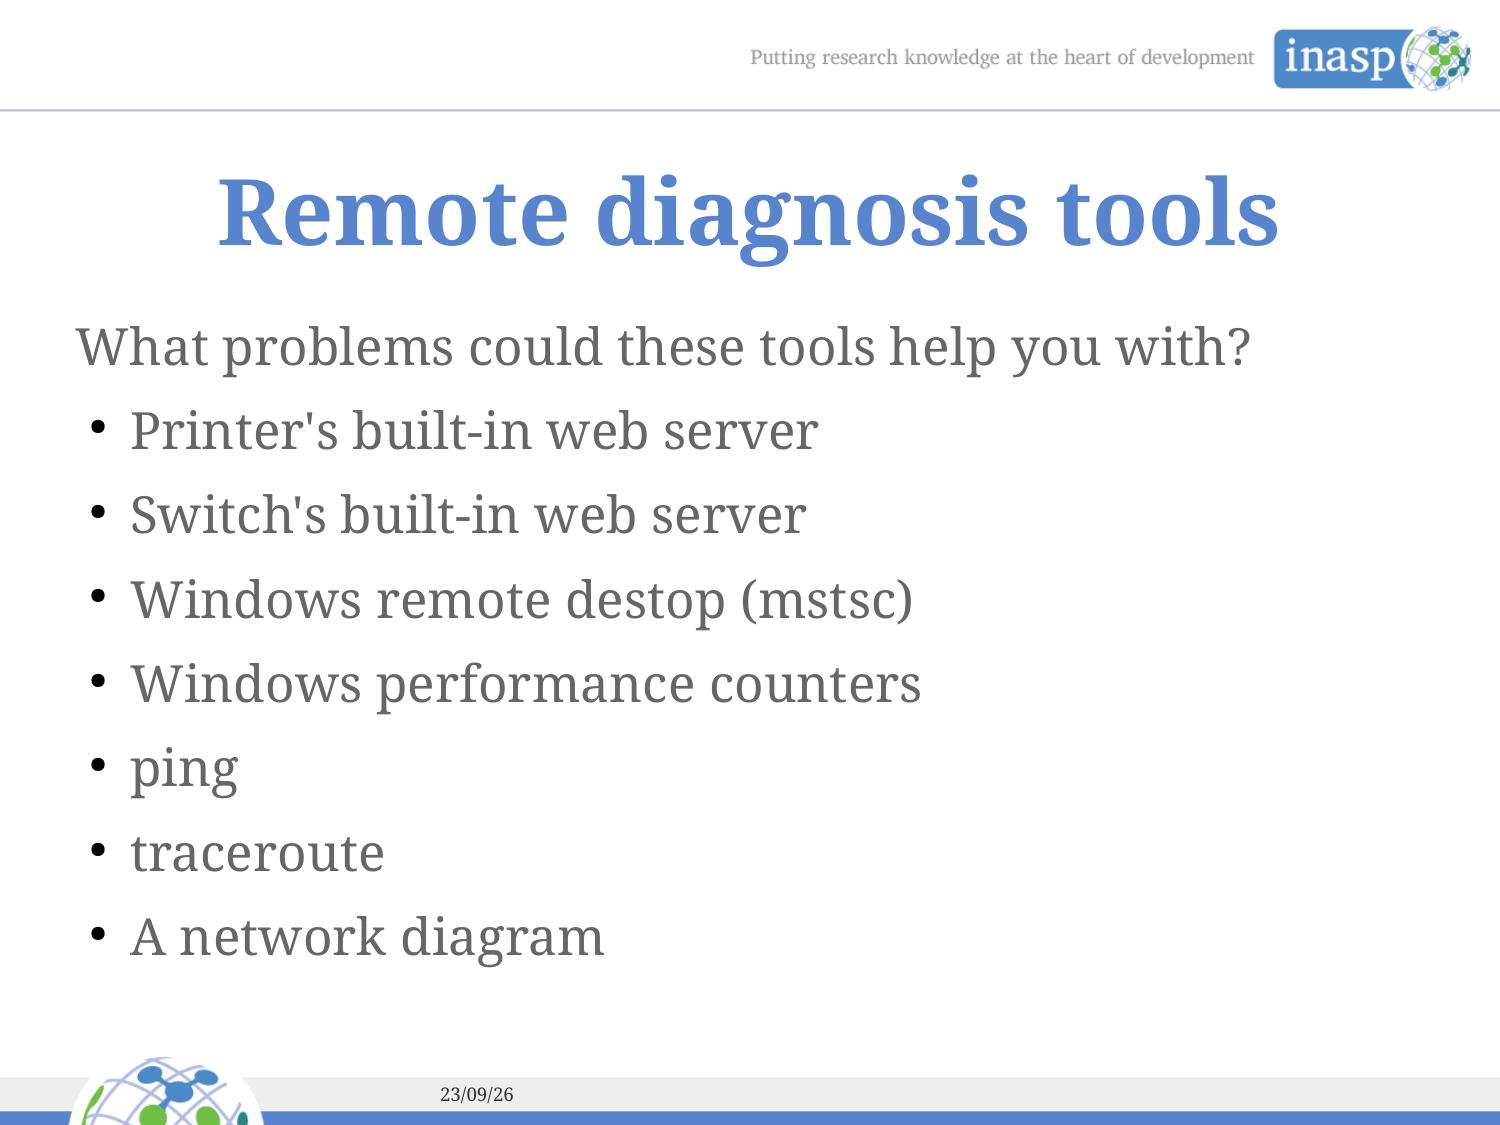

# Remote diagnosis tools
What problems could these tools help you with?
Printer's built-in web server
Switch's built-in web server
Windows remote destop (mstsc)
Windows performance counters
ping
traceroute
A network diagram